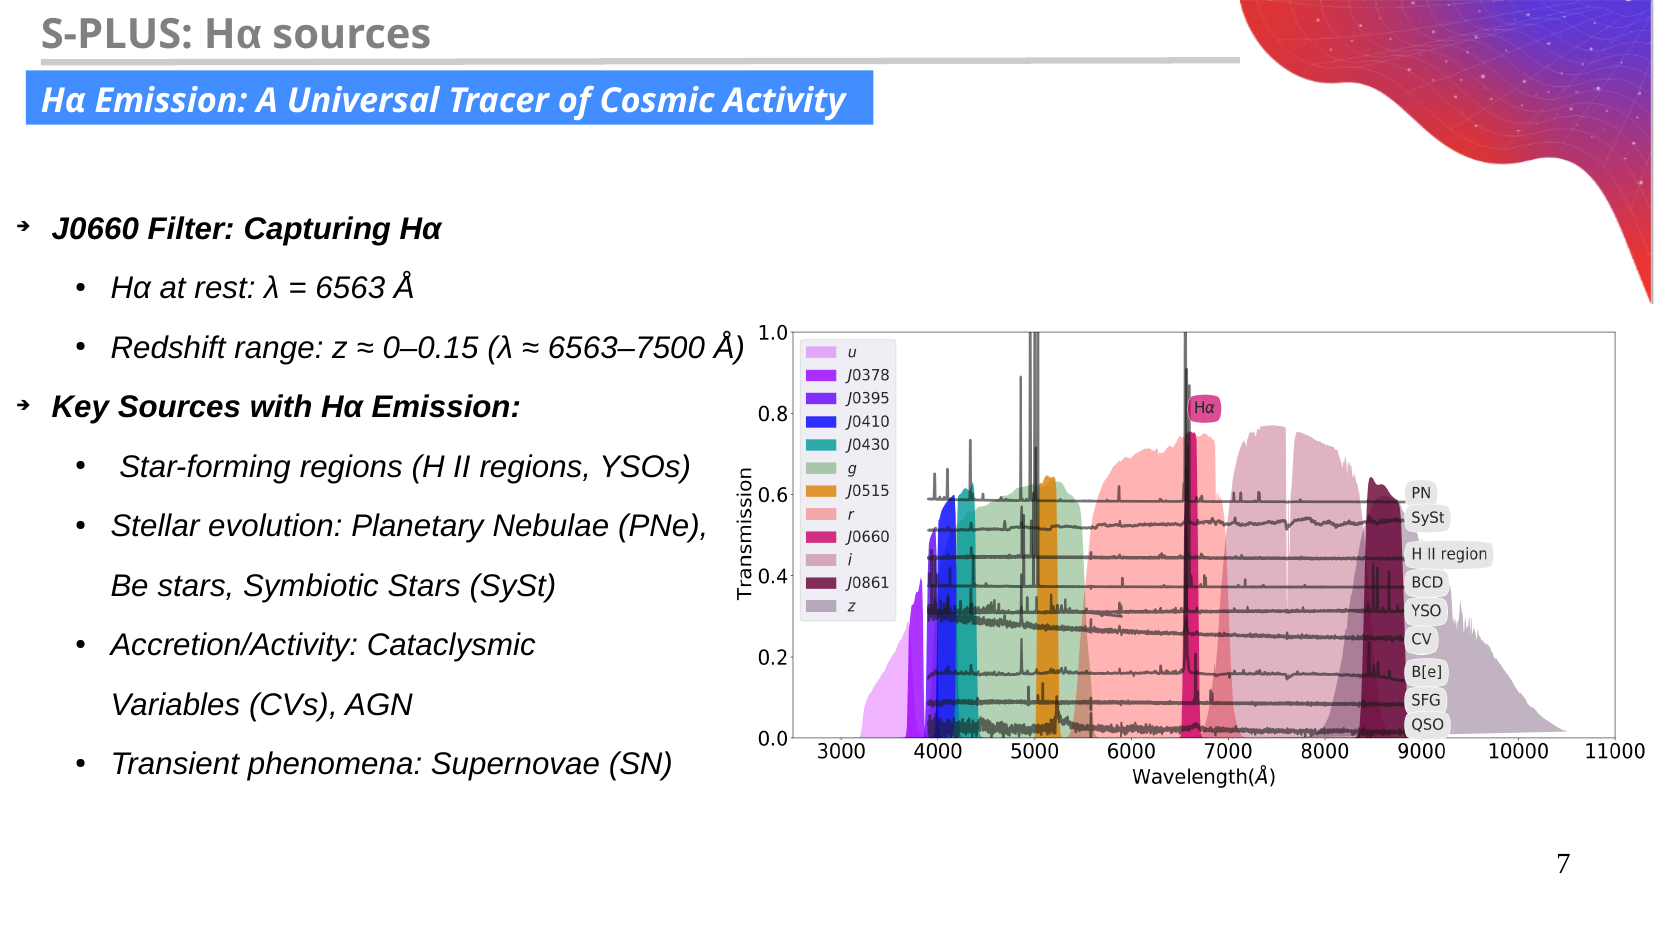

S-PLUS: Hα sources
Hα Emission: A Universal Tracer of Cosmic Activity
J0660 Filter: Capturing Hα
Hα at rest: λ = 6563 Å
Redshift range: z ≈ 0–0.15 (λ ≈ 6563–7500 Å)
Key Sources with Hα Emission:
 Star-forming regions (H II regions, YSOs)
Stellar evolution: Planetary Nebulae (PNe),
Be stars, Symbiotic Stars (SySt)
Accretion/Activity: Cataclysmic
Variables (CVs), AGN
Transient phenomena: Supernovae (SN)
7